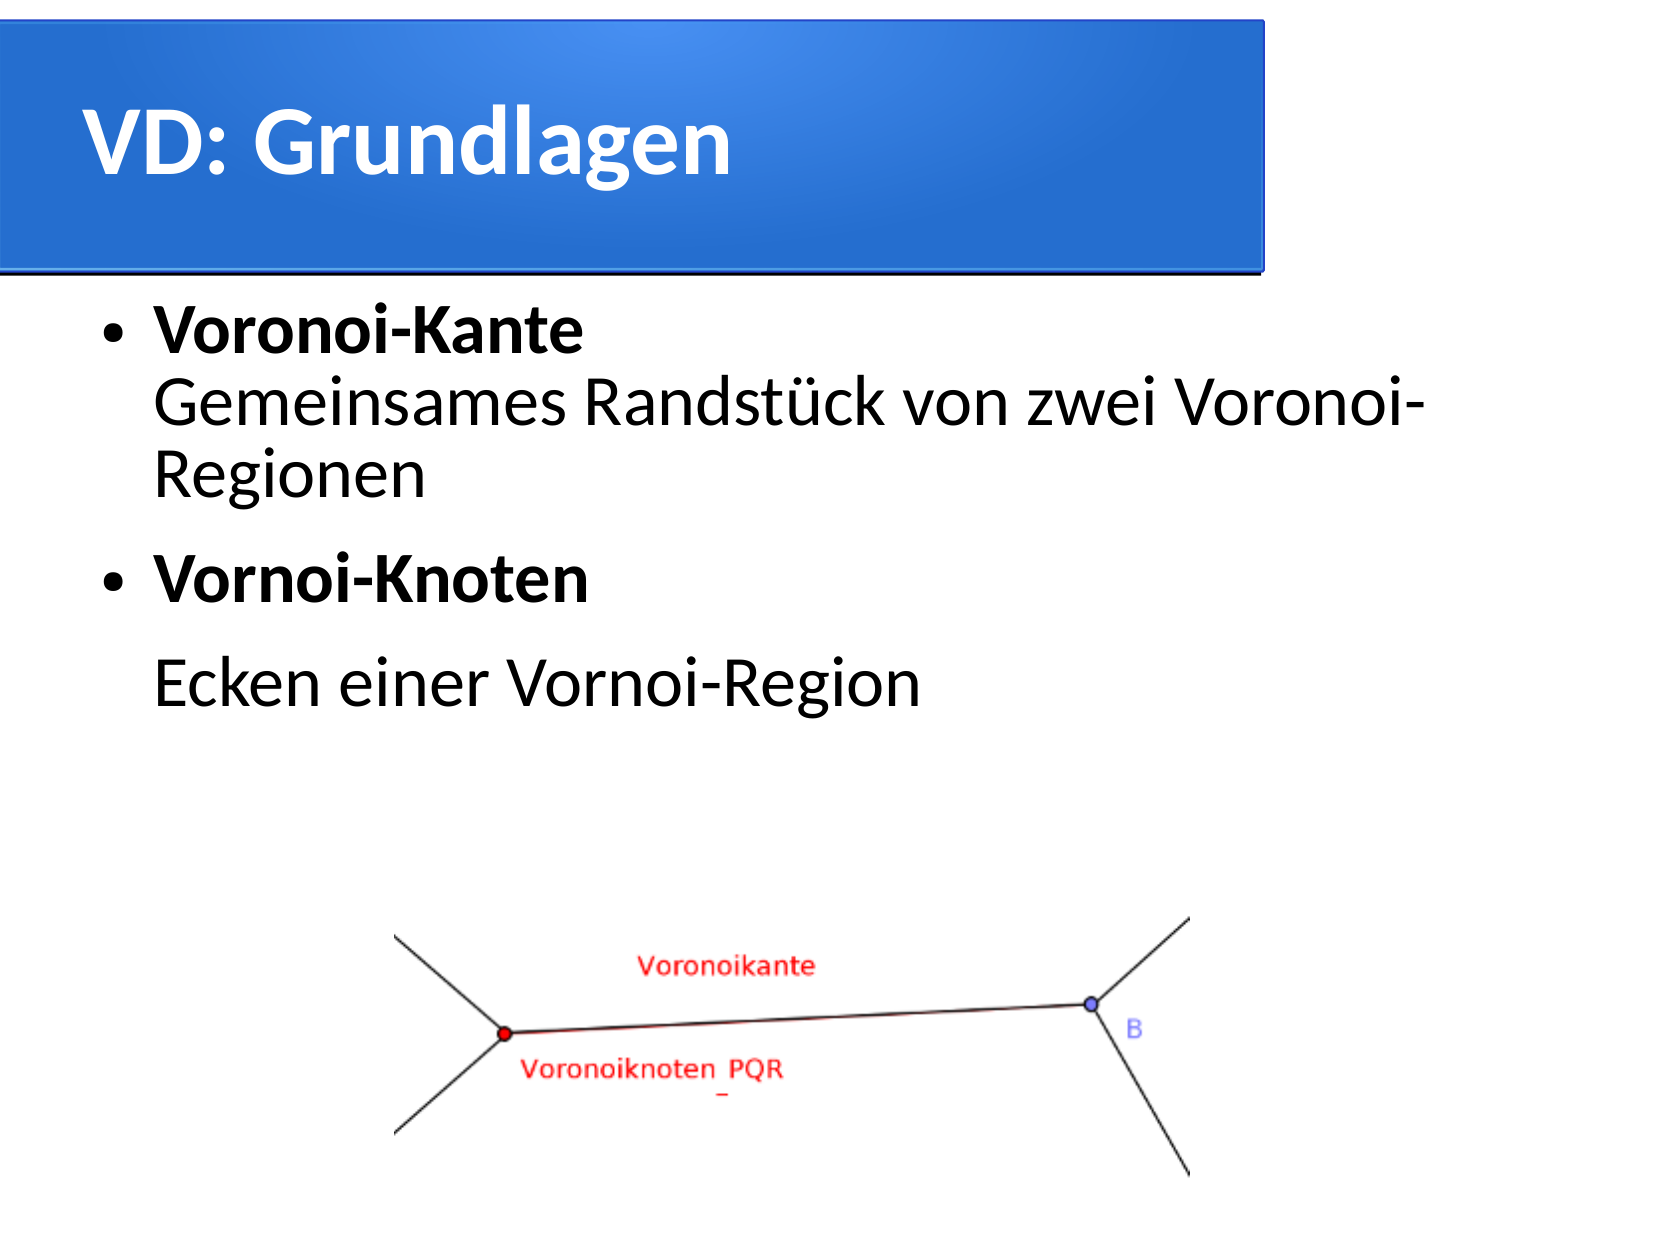

# VD: Grundlagen
Voronoi-Kante
Gemeinsames Randstück von zwei Voronoi-Regionen
Vornoi-Knoten
Ecken einer Vornoi-Region